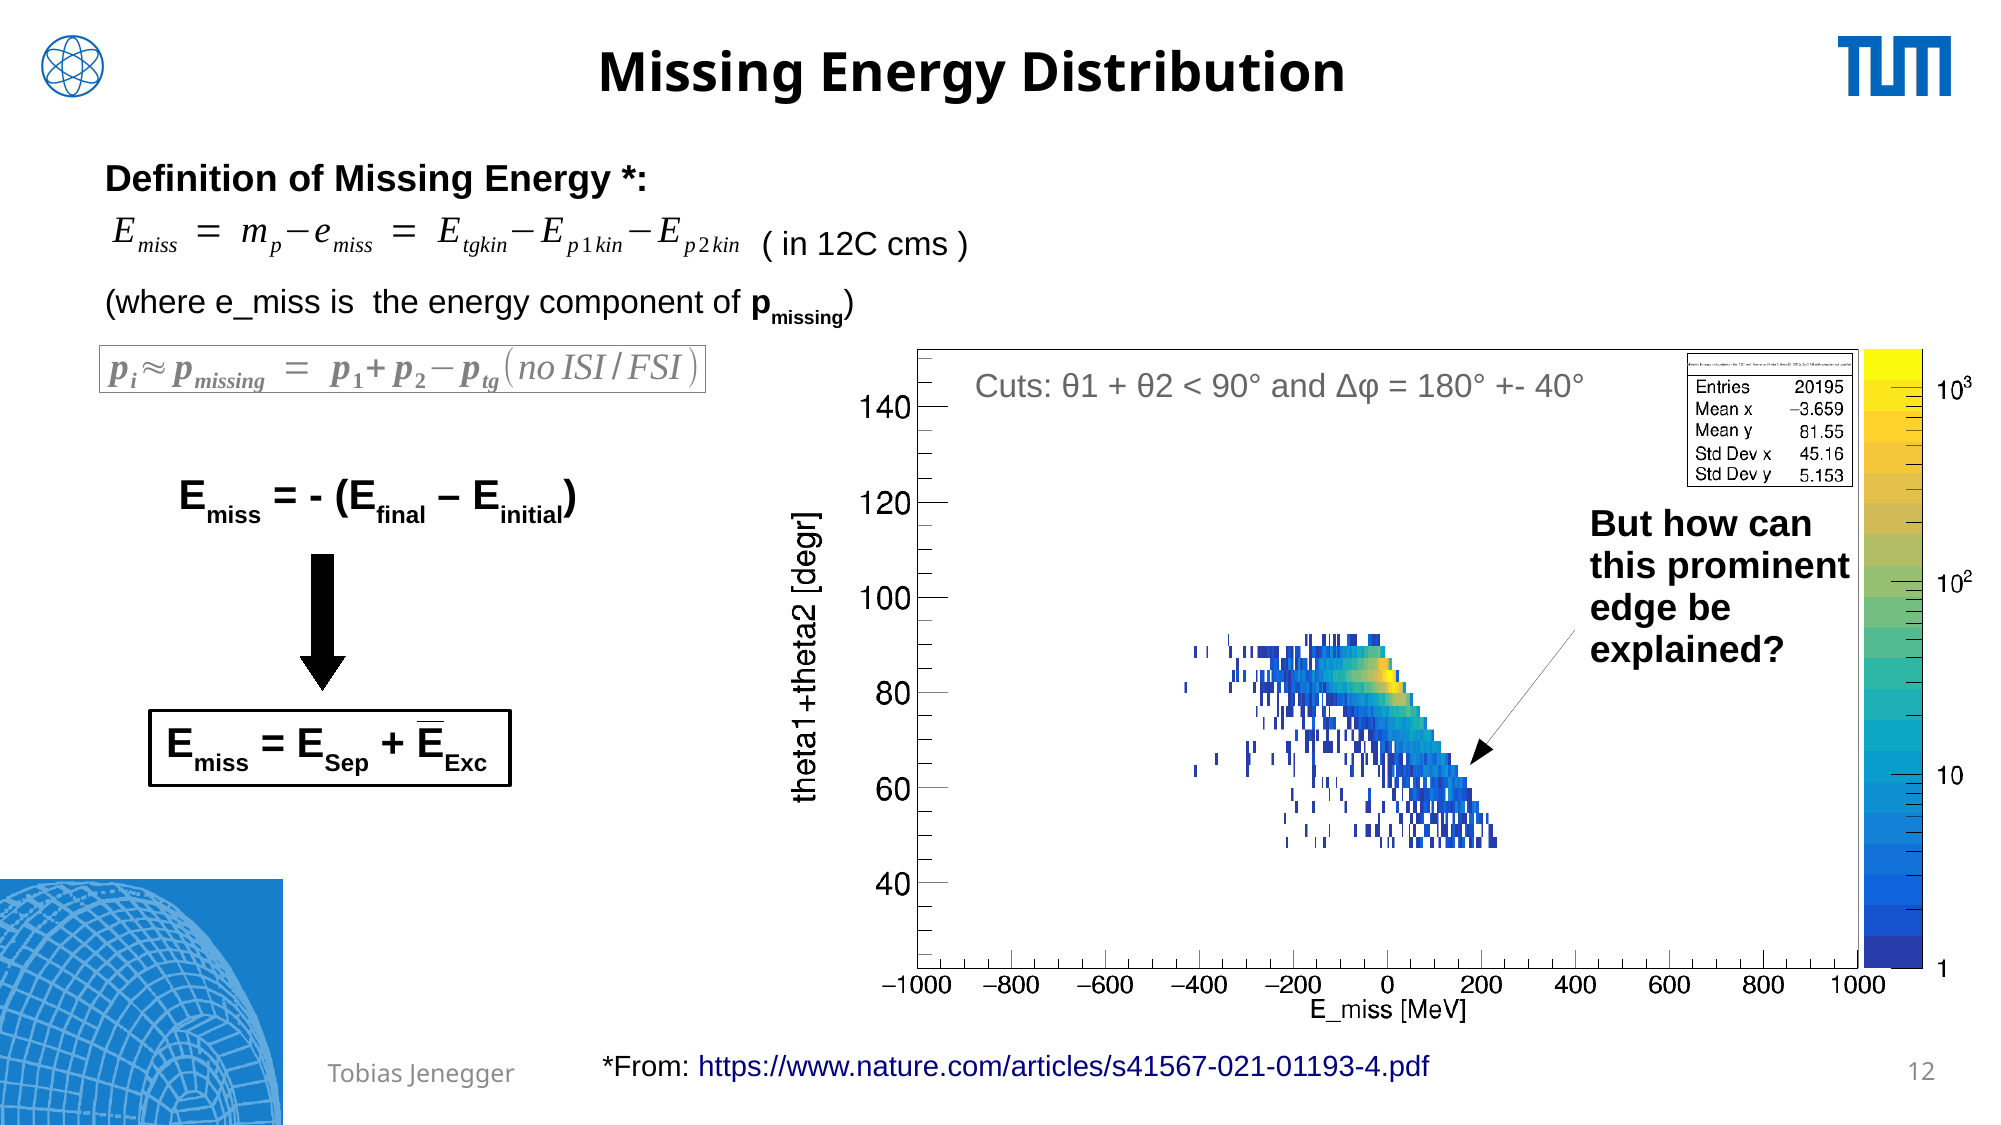

# Missing Energy Distribution
Definition of Missing Energy *:
(where e_miss is the energy component of pmissing)
	Emiss = - (Efinal – Einitial)
( in 12C cms )
Cuts: θ1 + θ2 < 90° and Δφ = 180° +- 40°
But how can this prominent edge be explained?
Emiss = ESep + EExc
Tobias Jenegger
*From: https://www.nature.com/articles/s41567-021-01193-4.pdf